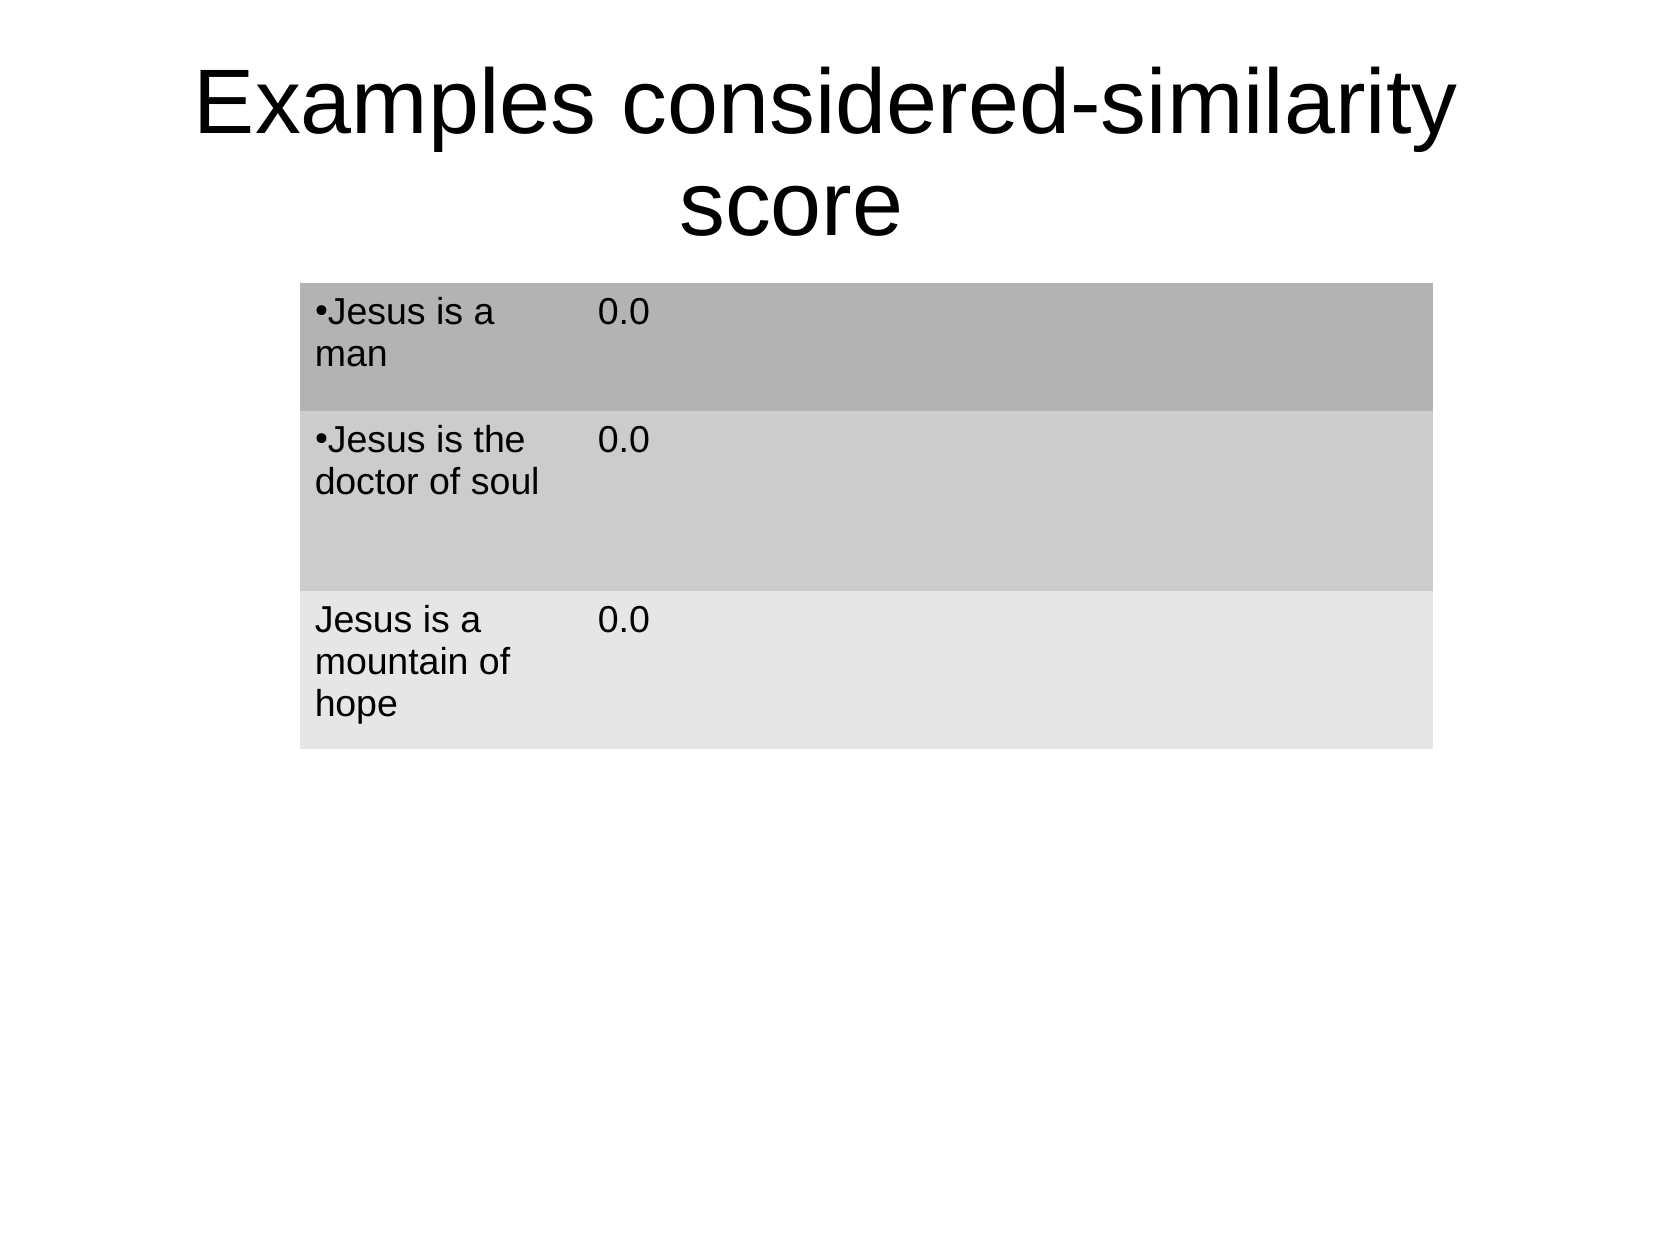

# Examples considered-similarity score
| Jesus is a man | 0.0 | | |
| --- | --- | --- | --- |
| Jesus is the doctor of soul | 0.0 | | |
| Jesus is a mountain of hope | 0.0 | | |